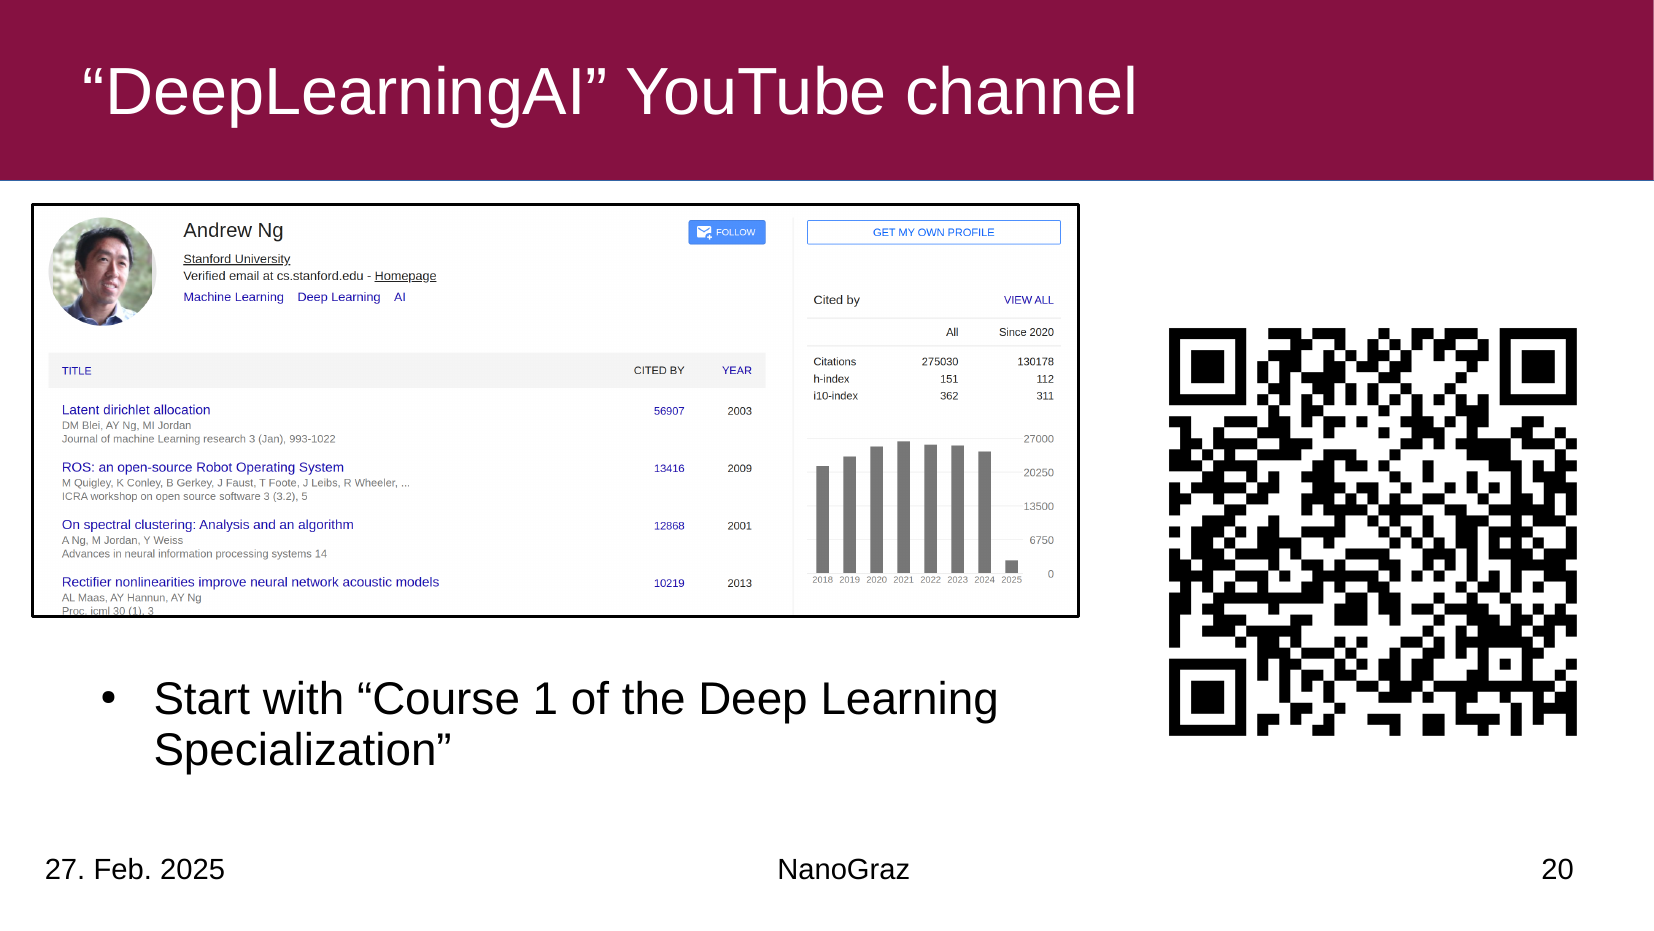

# “DeepLearningAI” YouTube channel
Start with “Course 1 of the Deep Learning
Specialization”